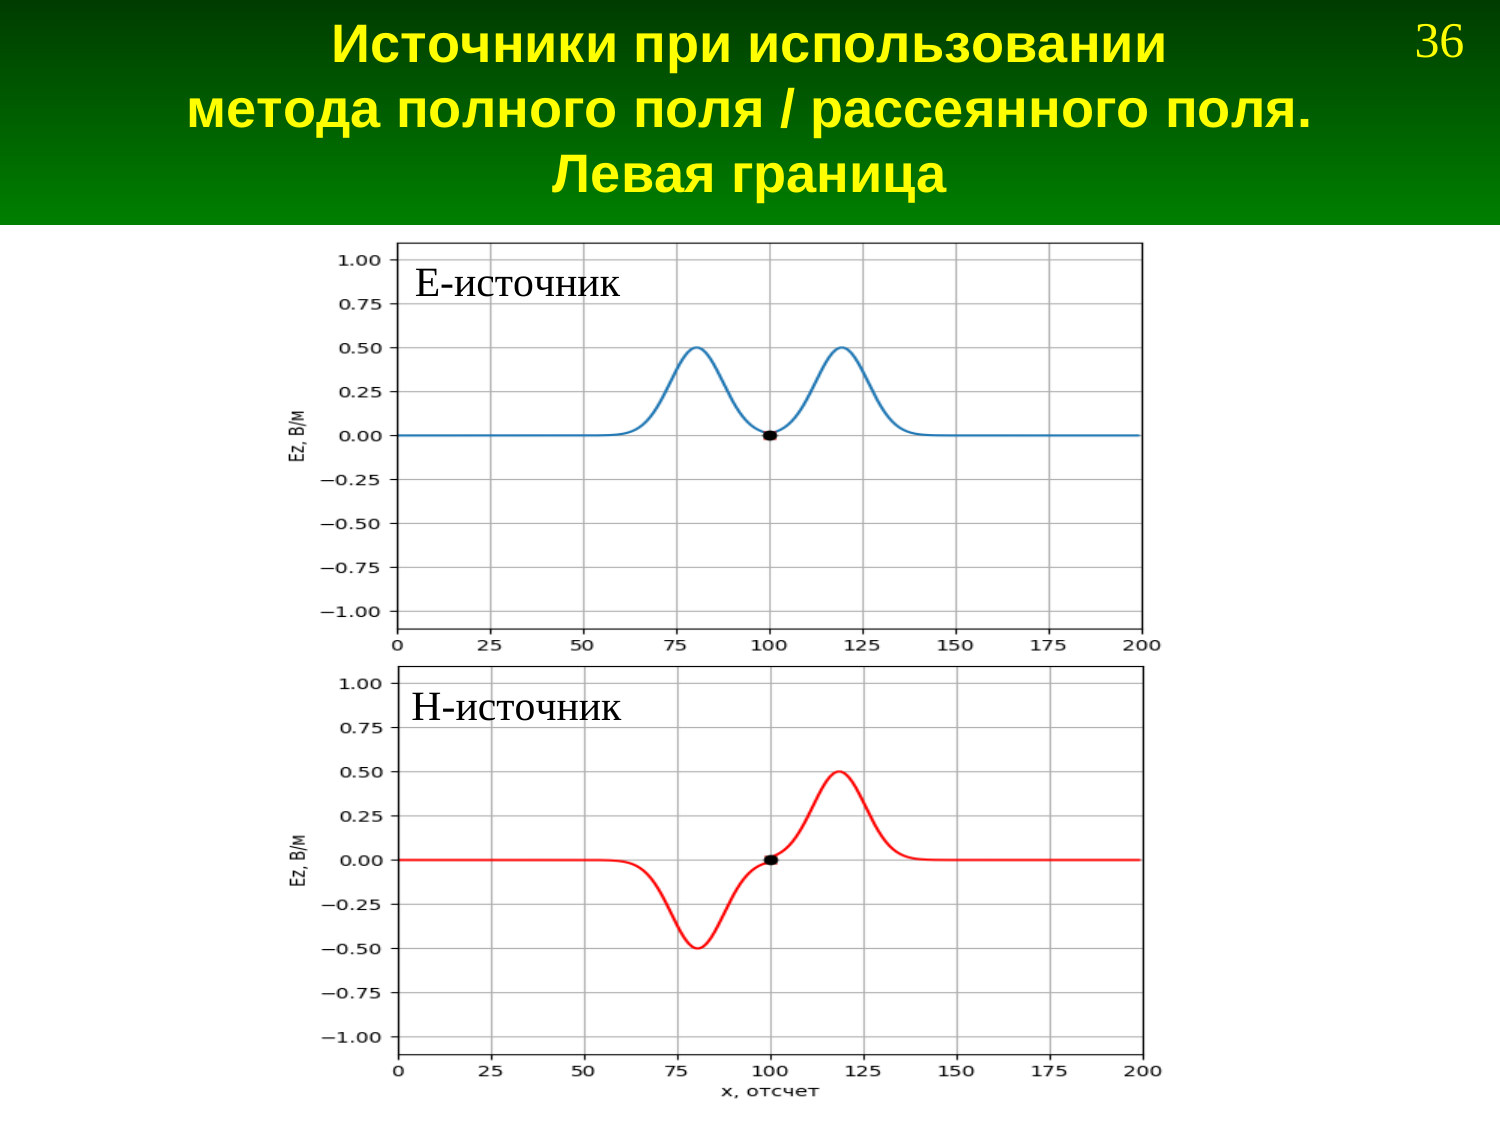

# Источники при использовании метода полного поля / рассеянного поля. Левая граница
E-источник
H-источник